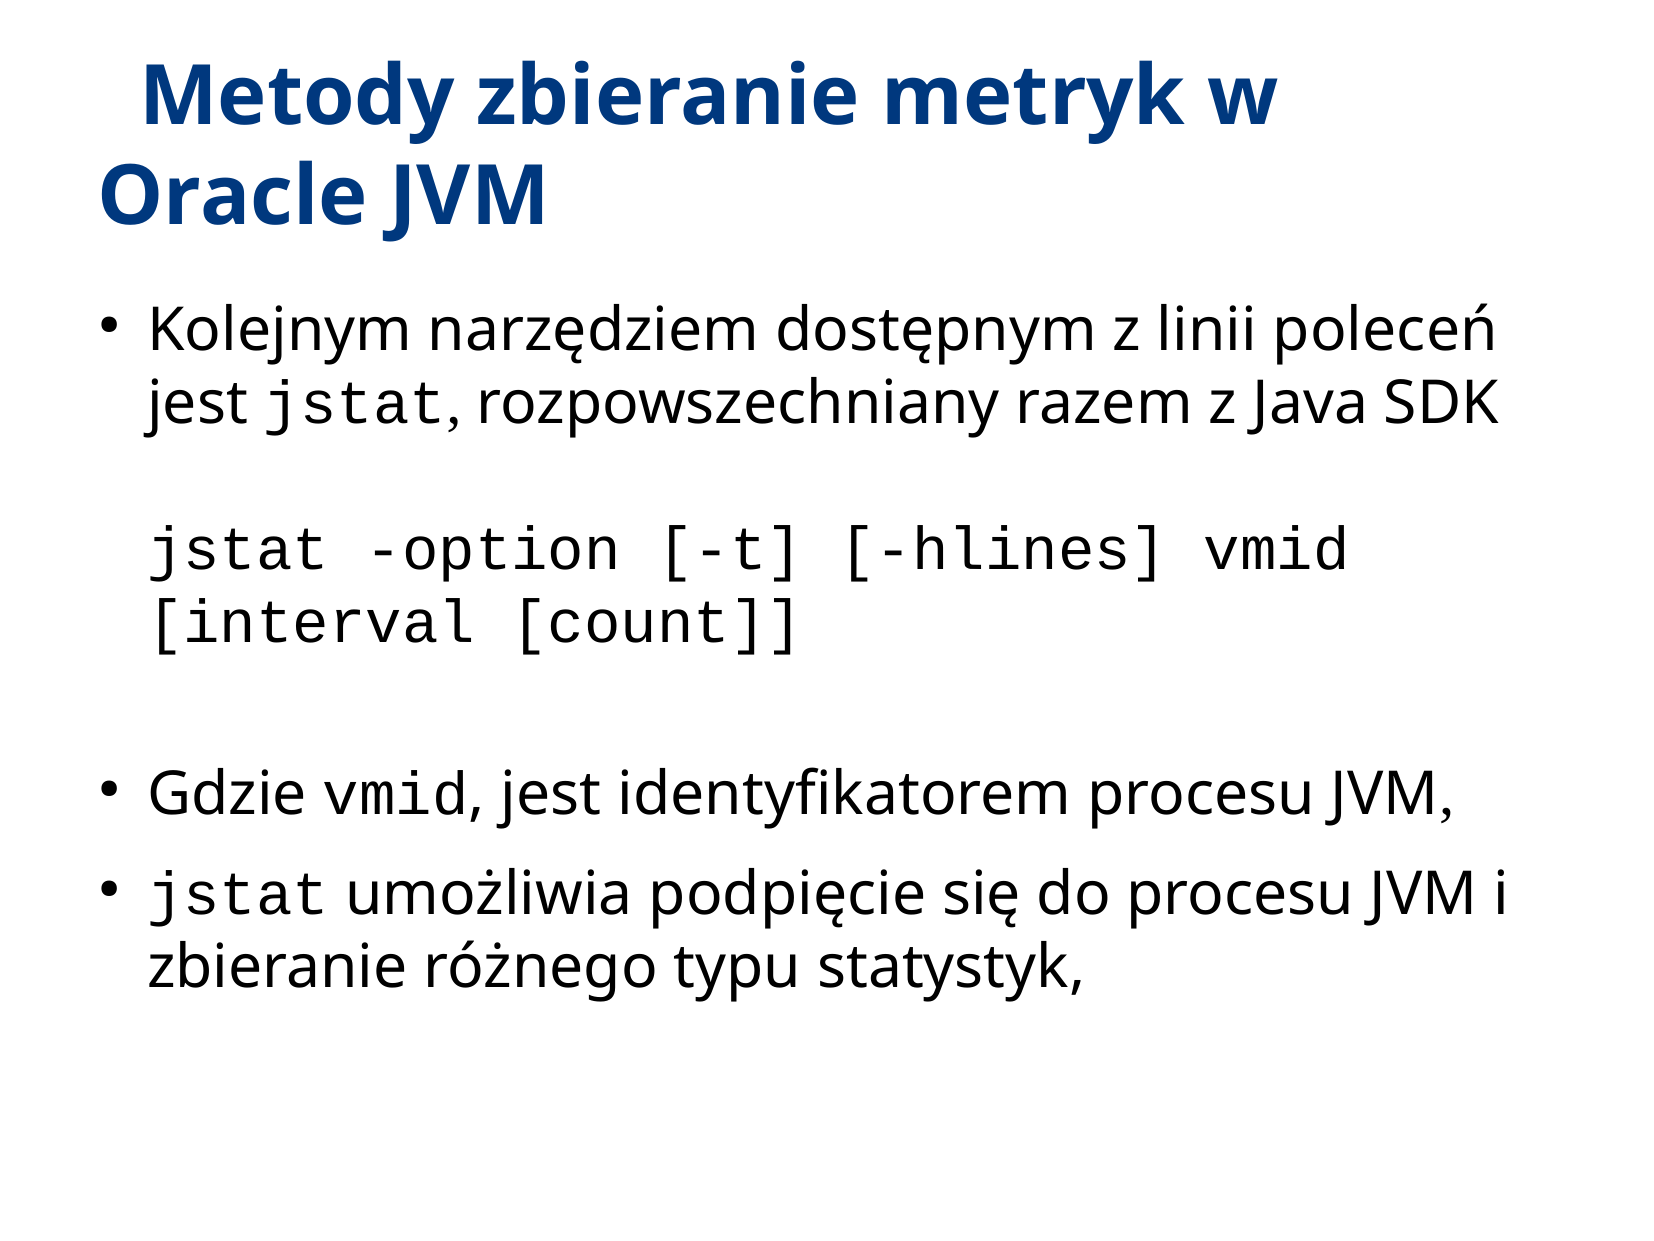

# Metody zbieranie metryk w Oracle JVM
Kolejnym narzędziem dostępnym z linii poleceń jest jstat, rozpowszechniany razem z Java SDK
jstat -option [-t] [-hlines] vmid [interval [count]]
Gdzie vmid, jest identyfikatorem procesu JVM,
jstat umożliwia podpięcie się do procesu JVM i zbieranie różnego typu statystyk,